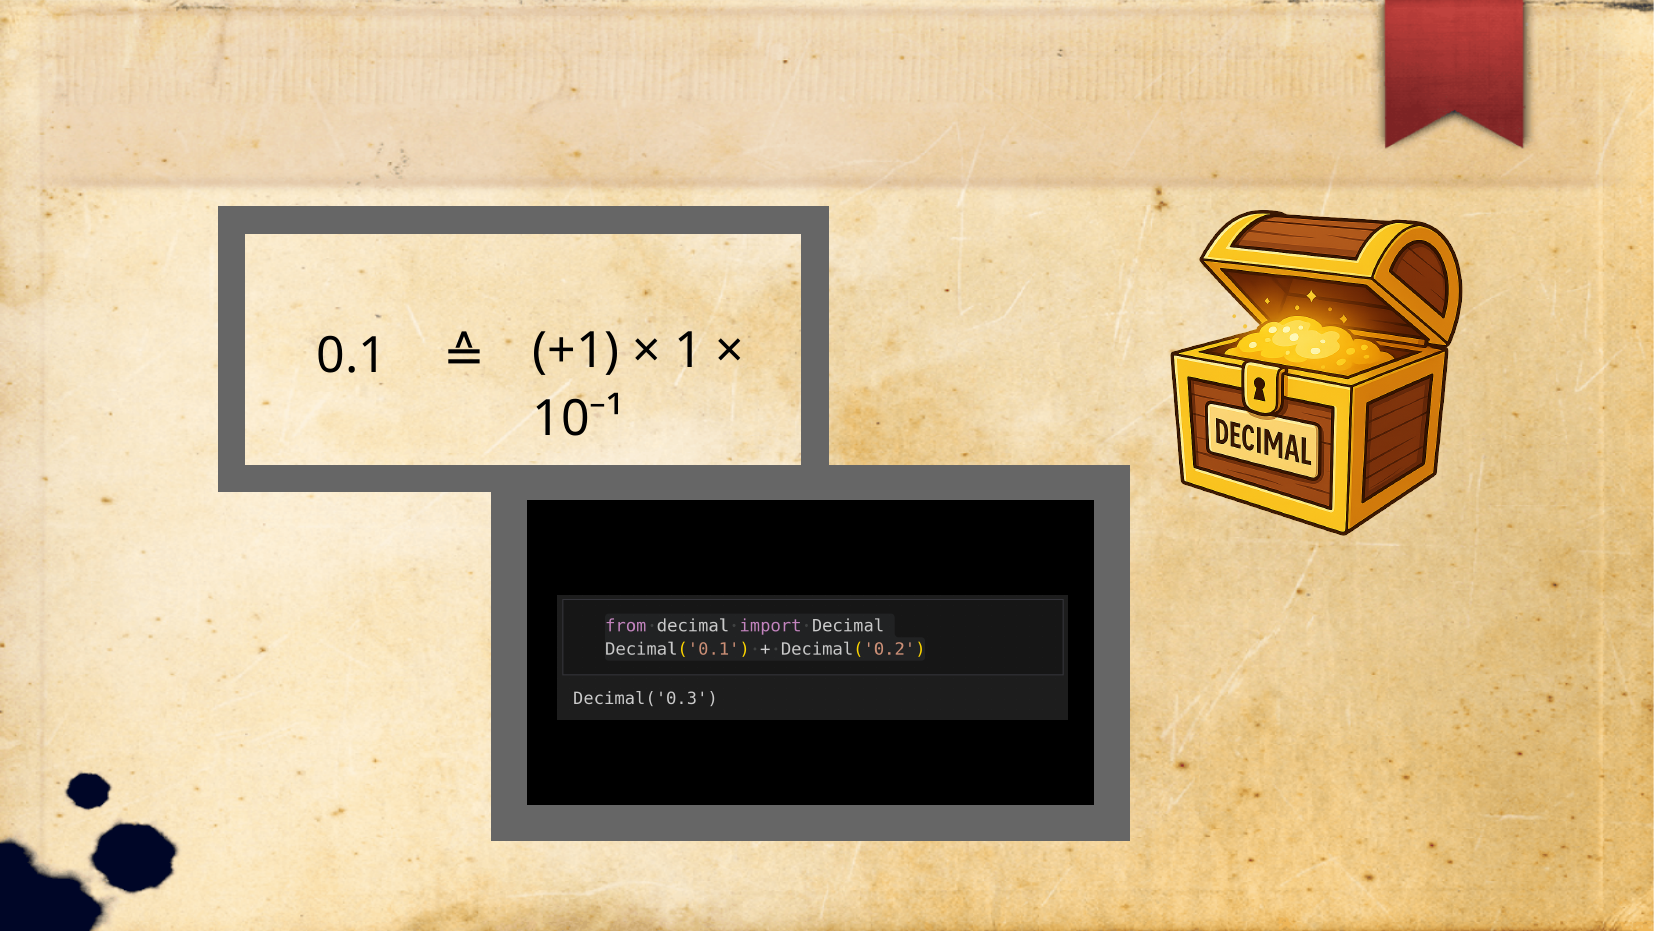

(+1) × 1 × 10⁻¹
| 0.1 | ≙ | |
| --- | --- | --- |